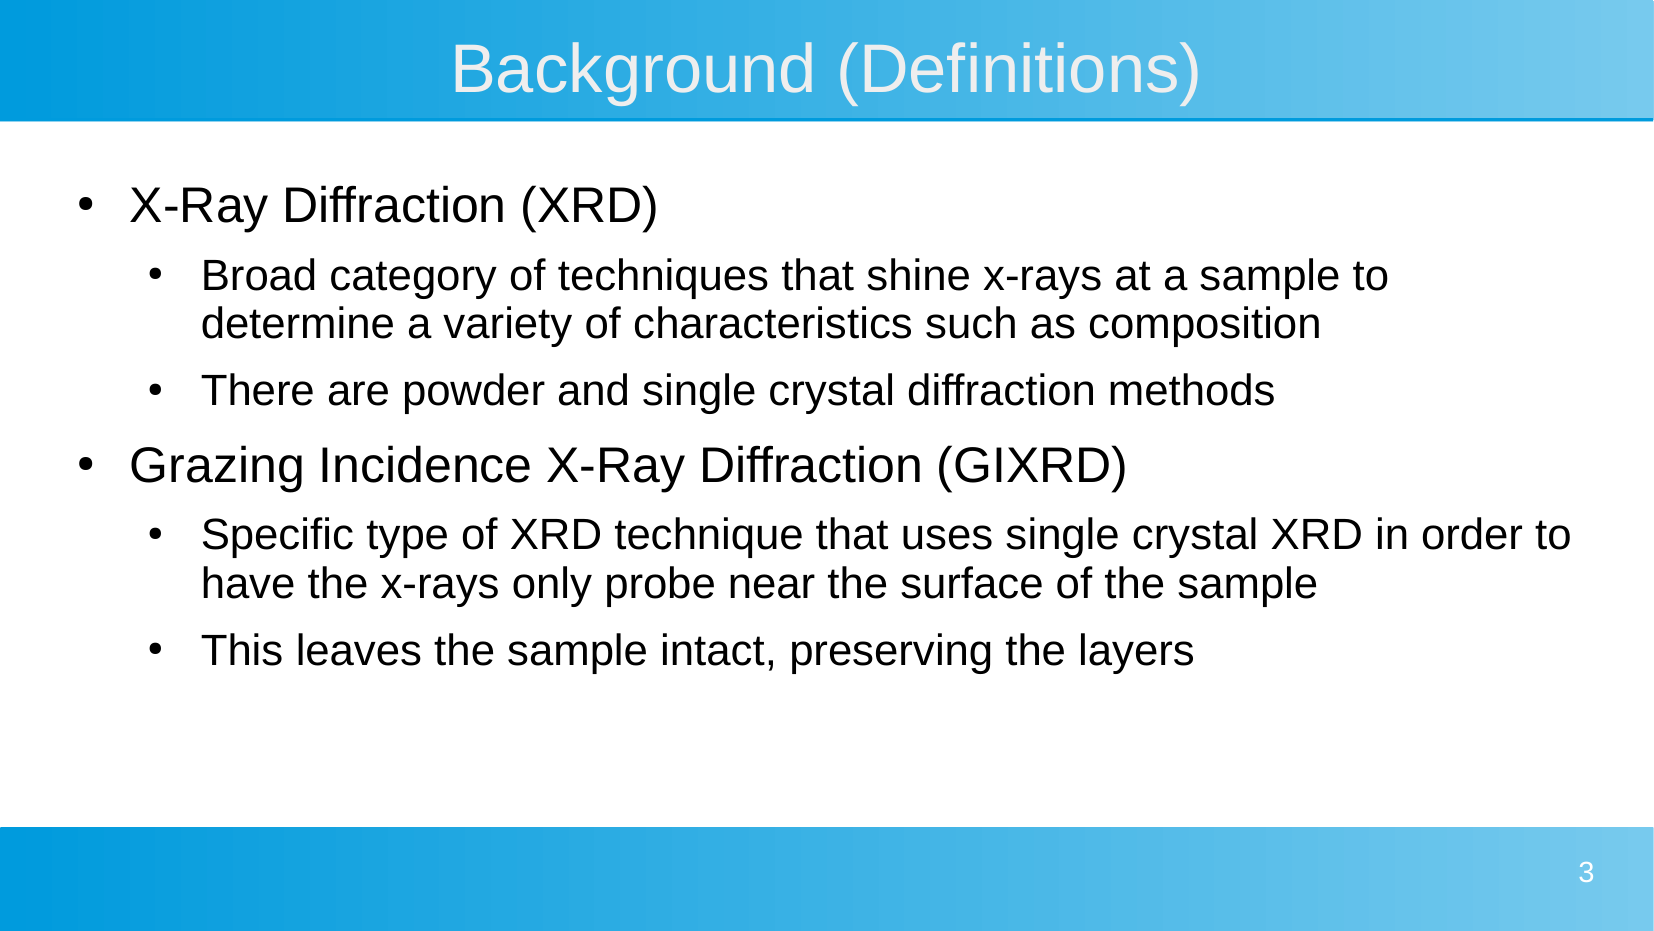

# Background (Definitions)
X-Ray Diffraction (XRD)
Broad category of techniques that shine x-rays at a sample to determine a variety of characteristics such as composition
There are powder and single crystal diffraction methods
Grazing Incidence X-Ray Diffraction (GIXRD)
Specific type of XRD technique that uses single crystal XRD in order to have the x-rays only probe near the surface of the sample
This leaves the sample intact, preserving the layers
3